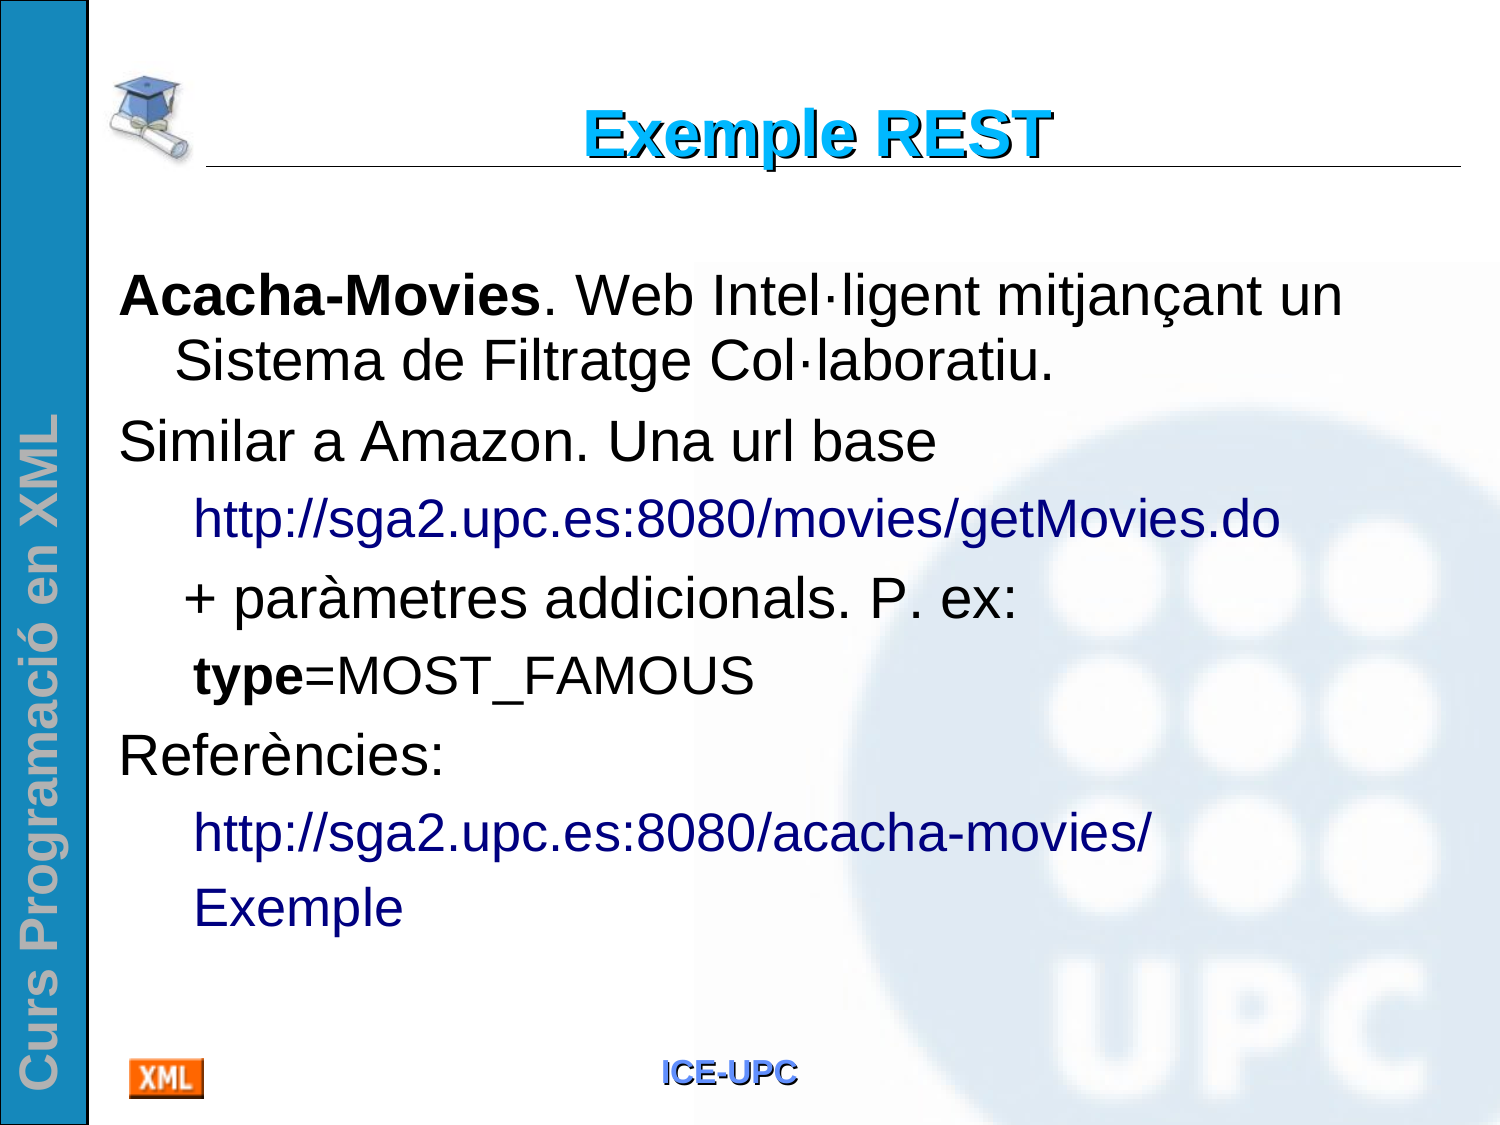

# Exemple REST
Acacha-Movies. Web Intel·ligent mitjançant un Sistema de Filtratge Col·laboratiu.
Similar a Amazon. Una url base
http://sga2.upc.es:8080/movies/getMovies.do
 + paràmetres addicionals. P. ex:
type=MOST_FAMOUS
Referències:
http://sga2.upc.es:8080/acacha-movies/
Exemple